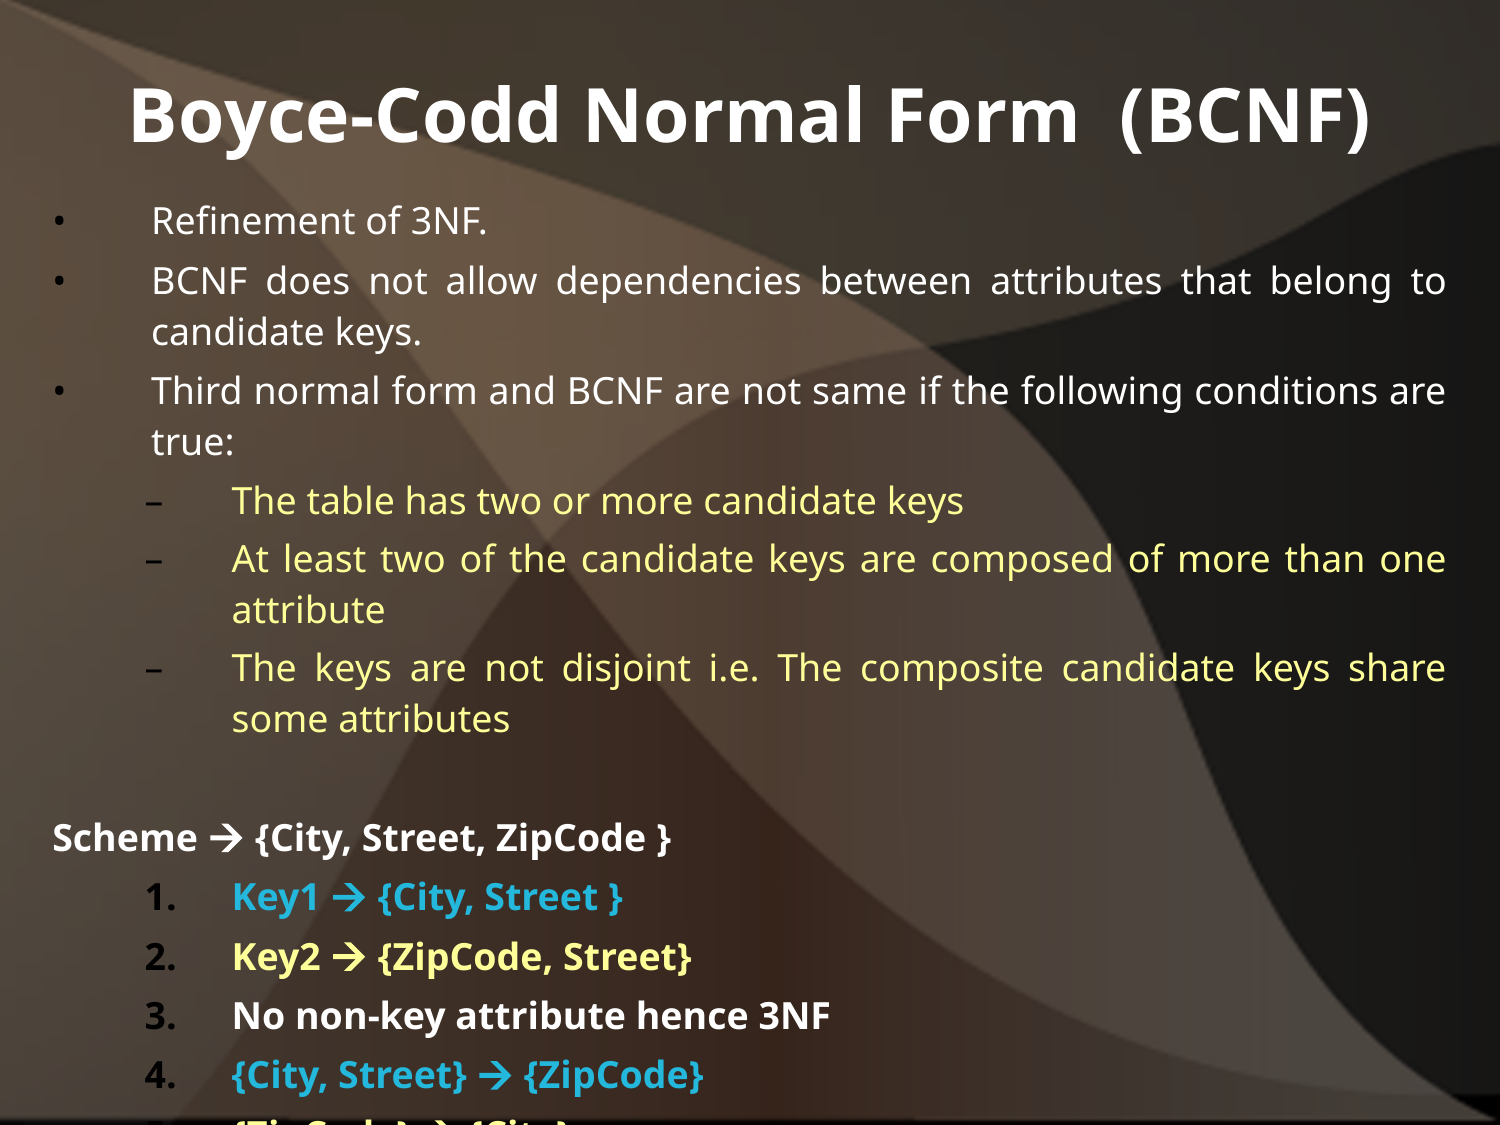

Boyce-Codd Normal Form (BCNF)
# Refinement of 3NF.
BCNF does not allow dependencies between attributes that belong to candidate keys.
Third normal form and BCNF are not same if the following conditions are true:
The table has two or more candidate keys
At least two of the candidate keys are composed of more than one attribute
The keys are not disjoint i.e. The composite candidate keys share some attributes
Scheme  {City, Street, ZipCode }
Key1  {City, Street }
Key2  {ZipCode, Street}
No non-key attribute hence 3NF
{City, Street}  {ZipCode}
{ZipCode}  {City}
Dependency between attributes belonging to a key